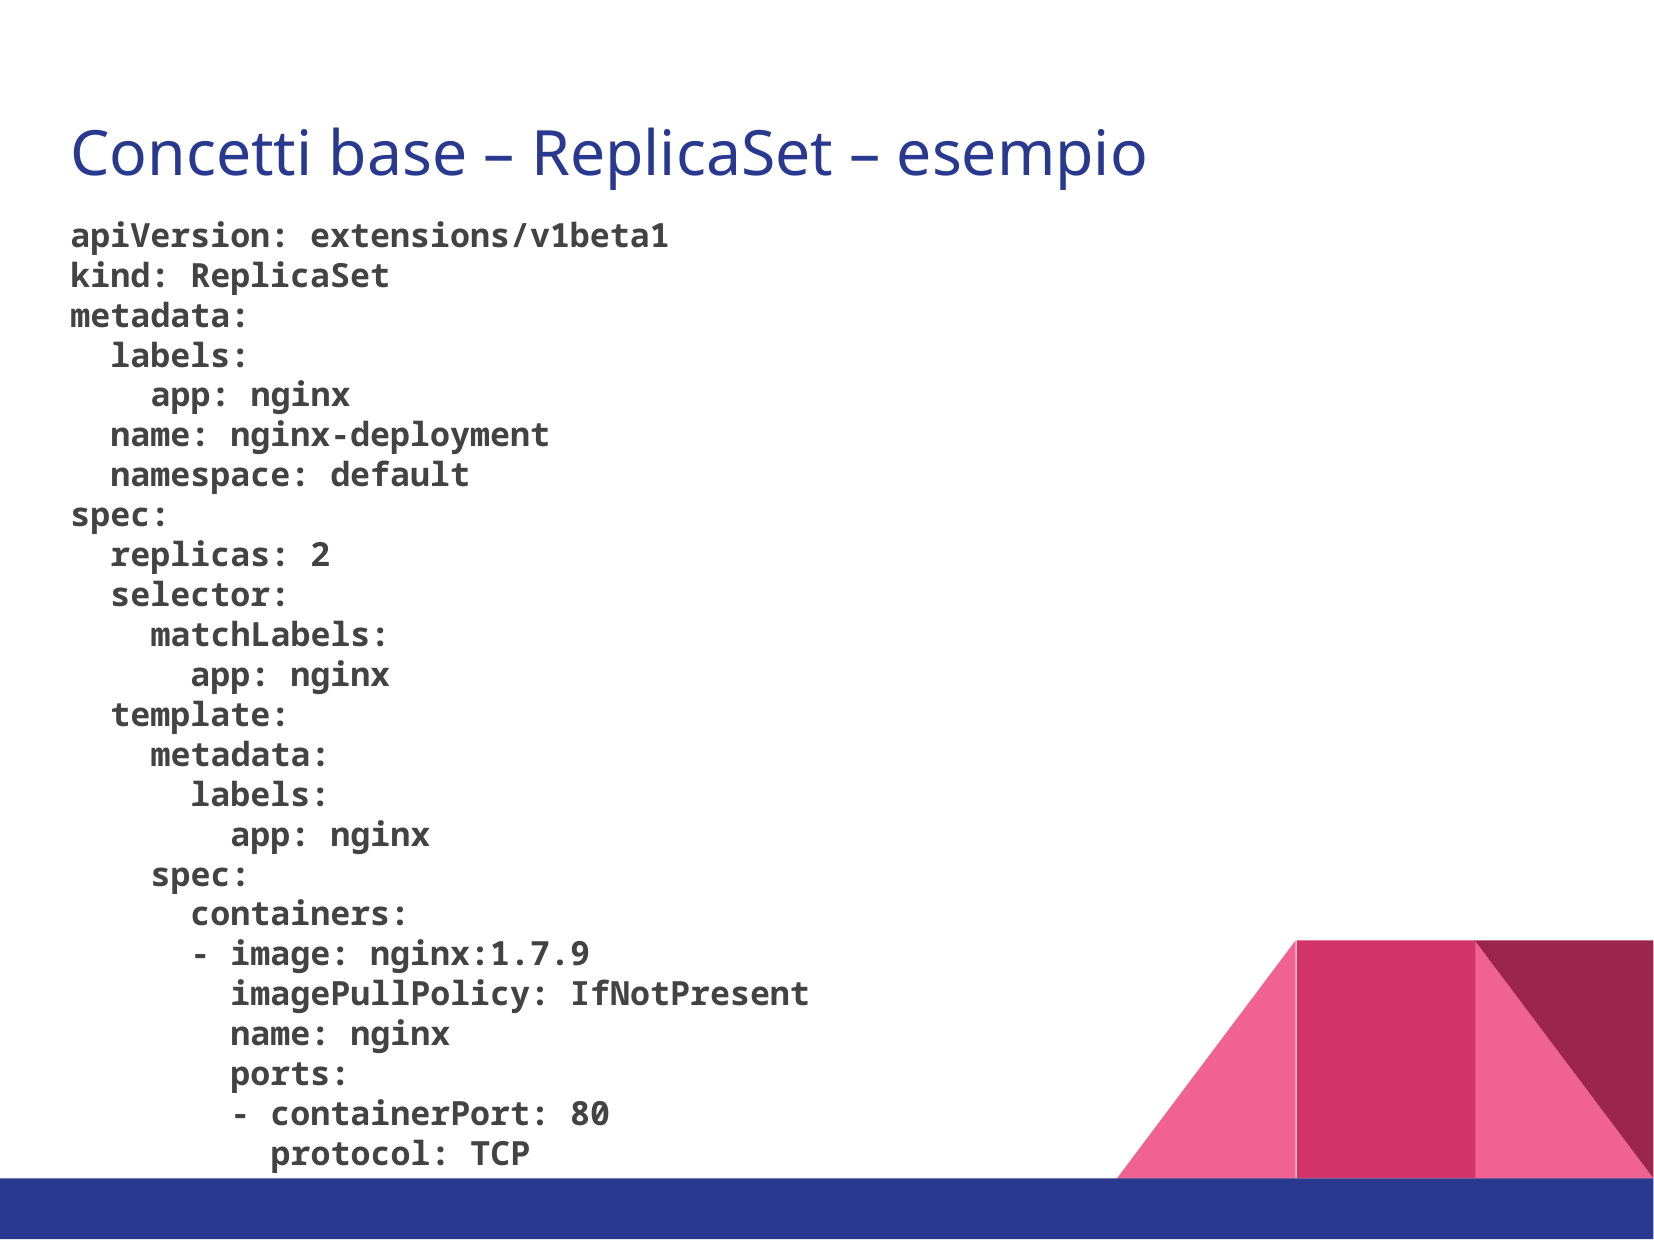

# Concetti base – ReplicaSet – esempio
apiVersion: extensions/v1beta1
kind: ReplicaSet
metadata:
 labels:
 app: nginx
 name: nginx-deployment
 namespace: default
spec:
 replicas: 2
 selector:
 matchLabels:
 app: nginx
 template:
 metadata:
 labels:
 app: nginx
 spec:
 containers:
 - image: nginx:1.7.9
 imagePullPolicy: IfNotPresent
 name: nginx
 ports:
 - containerPort: 80
 protocol: TCP